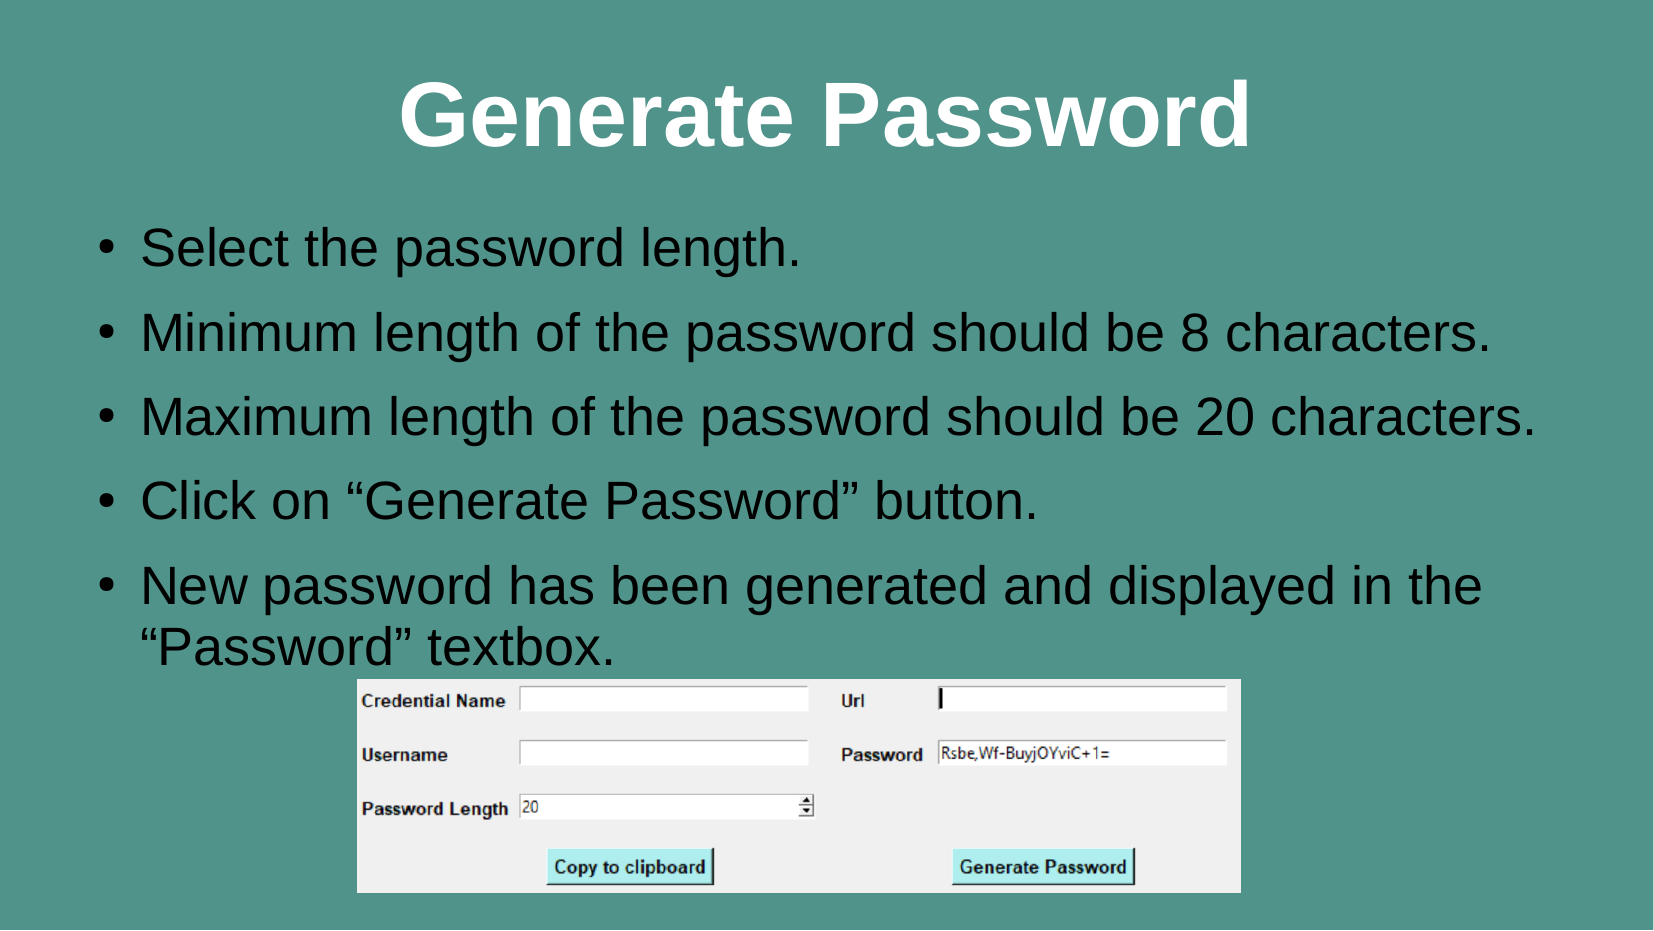

# Generate Password
Select the password length.
Minimum length of the password should be 8 characters.
Maximum length of the password should be 20 characters.
Click on “Generate Password” button.
New password has been generated and displayed in the “Password” textbox.